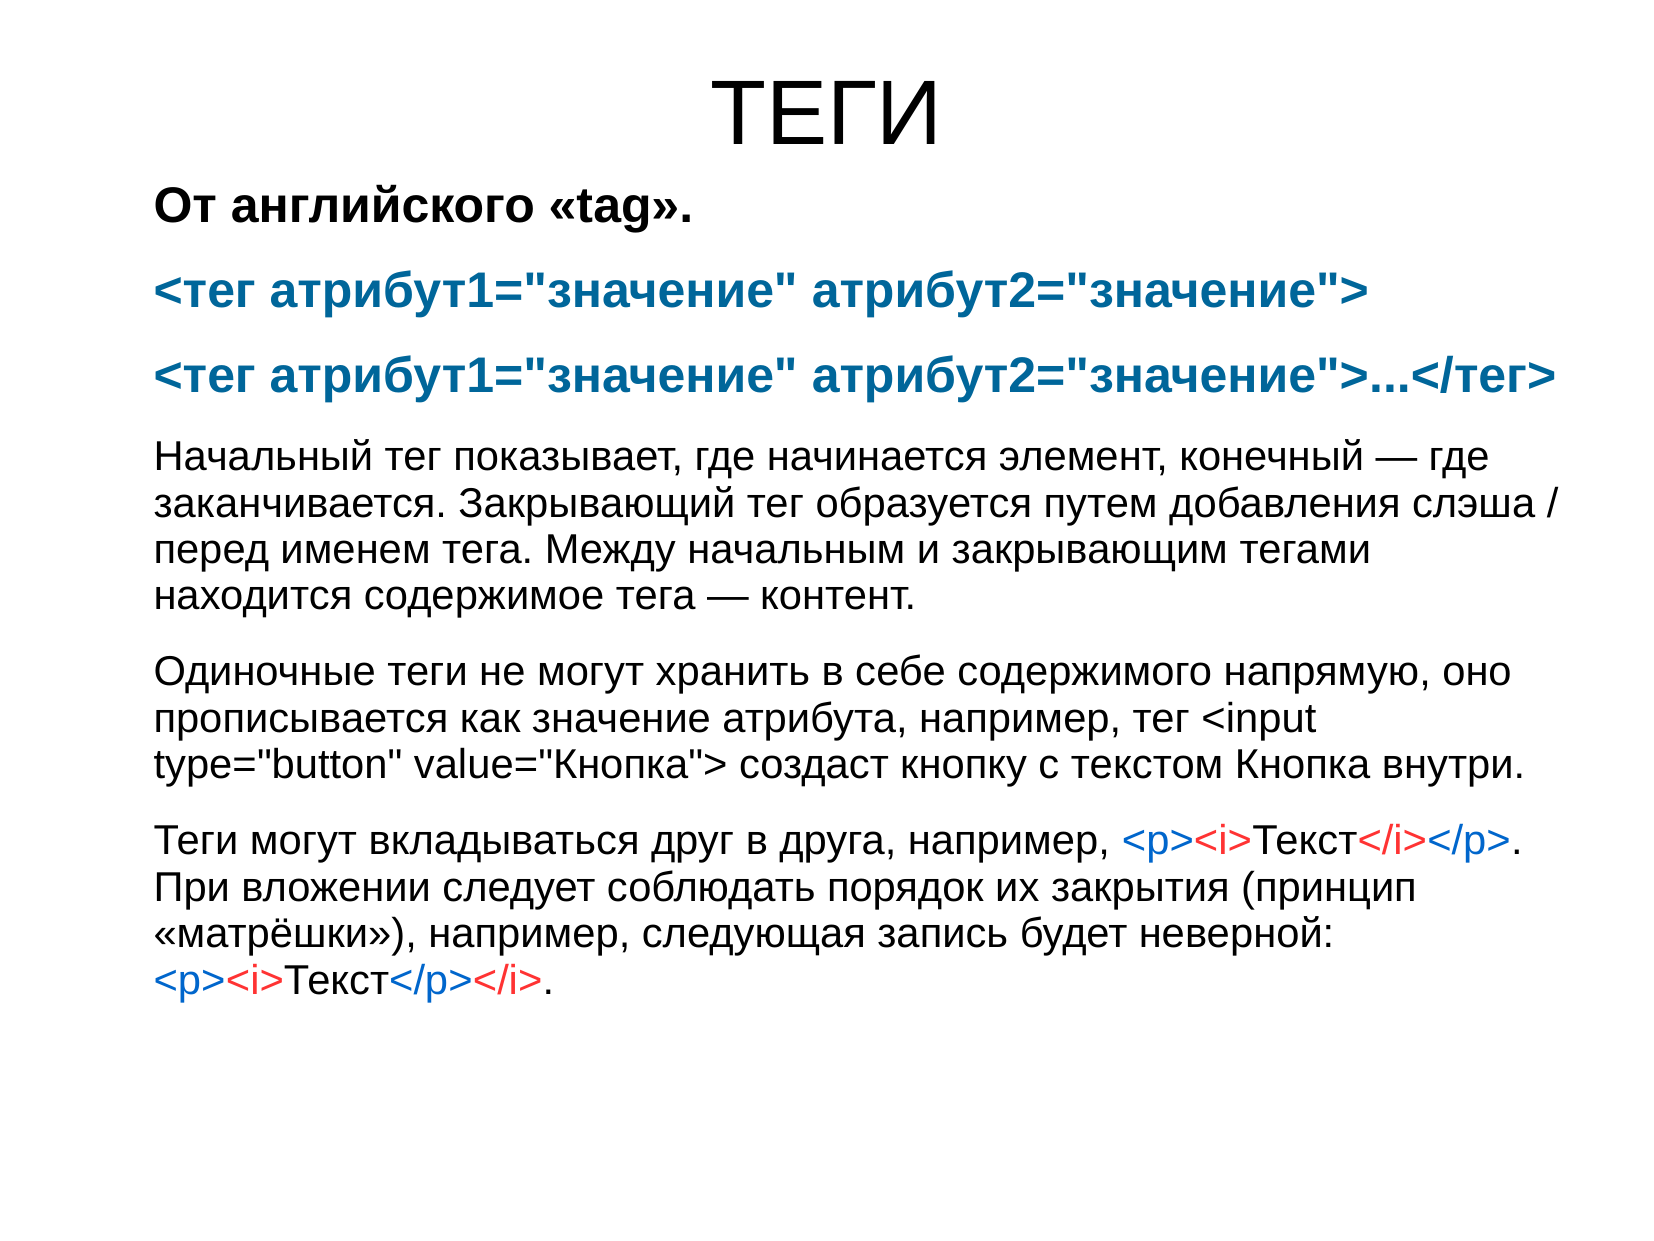

# ТЕГИ
От английского «tag».
<тег атрибут1="значение" атрибут2="значение">
<тег атрибут1="значение" атрибут2="значение">...</тег>
Начальный тег показывает, где начинается элемент, конечный — где заканчивается. Закрывающий тег образуется путем добавления слэша / перед именем тега. Между начальным и закрывающим тегами находится содержимое тега — контент.
Одиночные теги не могут хранить в себе содержимого напрямую, оно прописывается как значение атрибута, например, тег <input type="button" value="Кнопка"> создаст кнопку с текстом Кнопка внутри.
Теги могут вкладываться друг в друга, например, <p><i>Текст</i></p>. При вложении следует соблюдать порядок их закрытия (принцип «матрёшки»), например, следующая запись будет неверной: <p><i>Текст</p></i>.